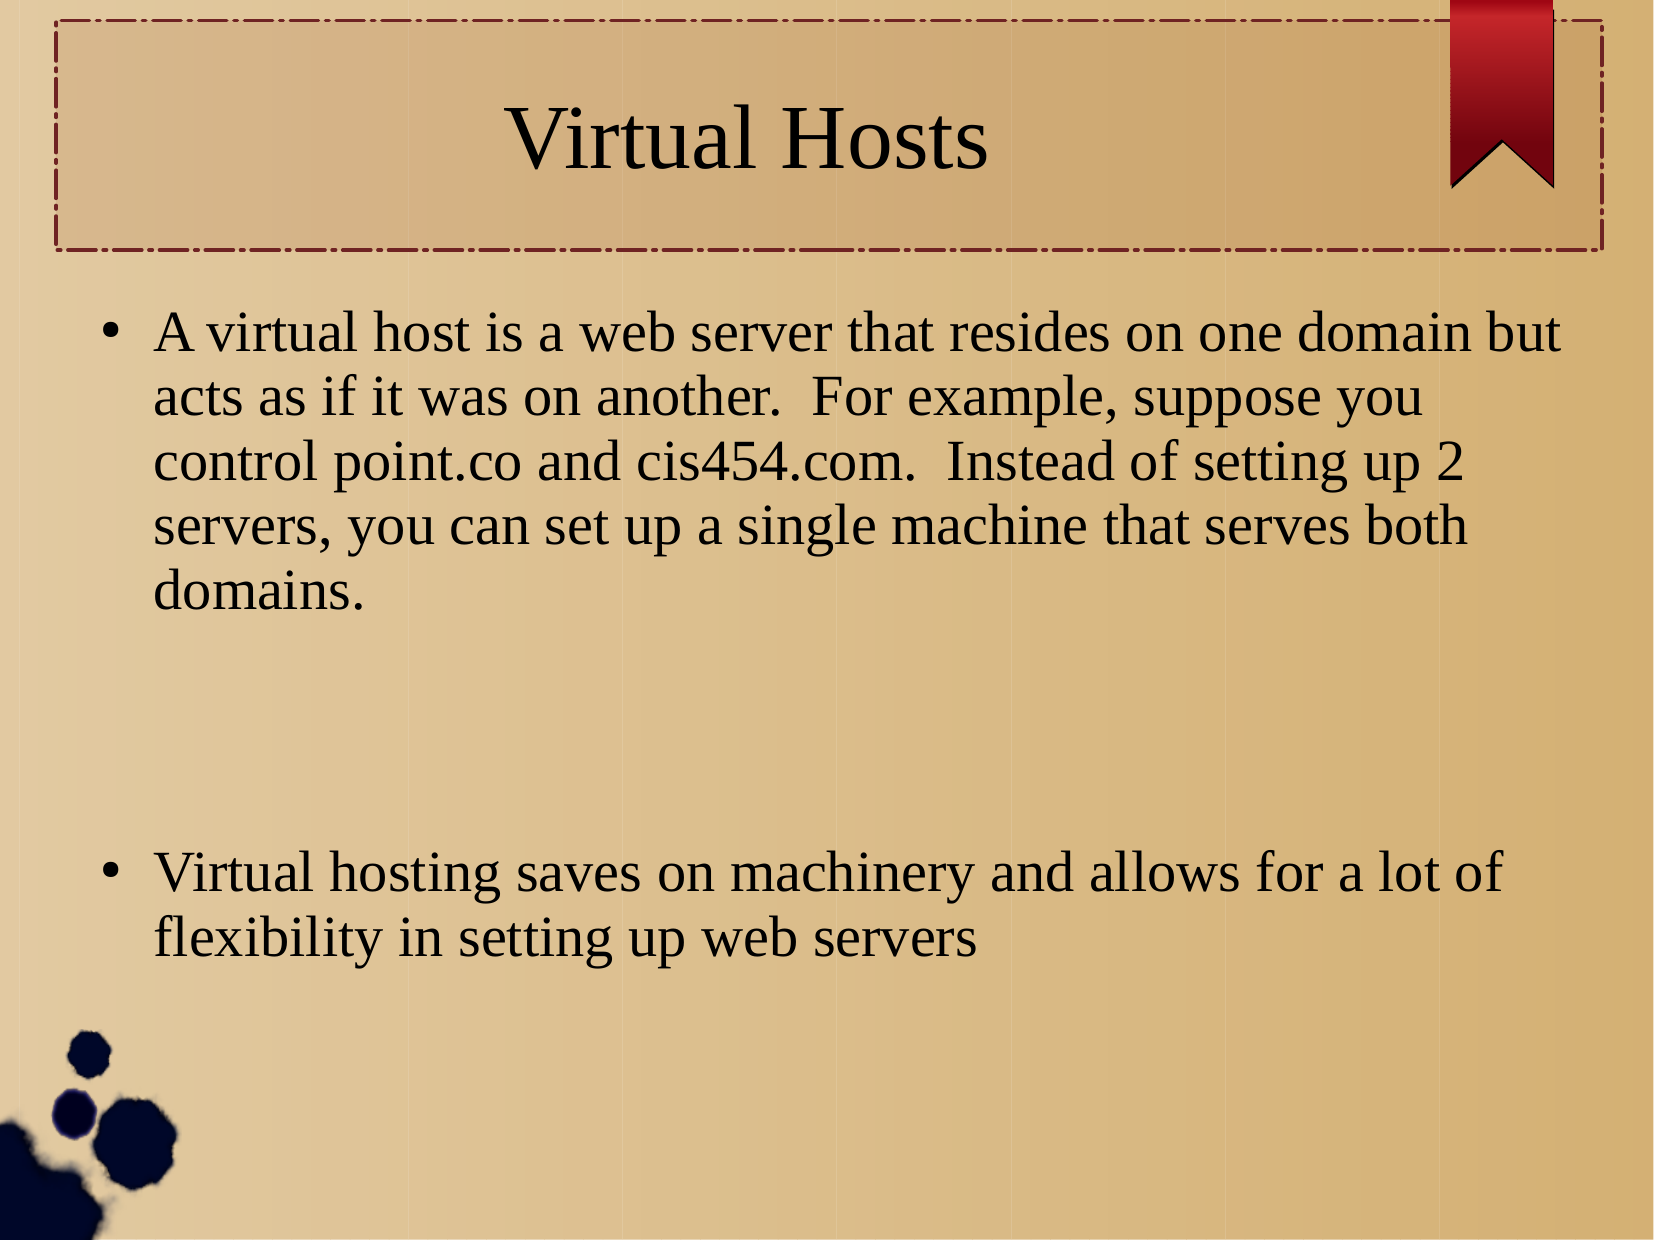

# Virtual Hosts
A virtual host is a web server that resides on one domain but acts as if it was on another. For example, suppose you control point.co and cis454.com. Instead of setting up 2 servers, you can set up a single machine that serves both domains.
Virtual hosting saves on machinery and allows for a lot of flexibility in setting up web servers